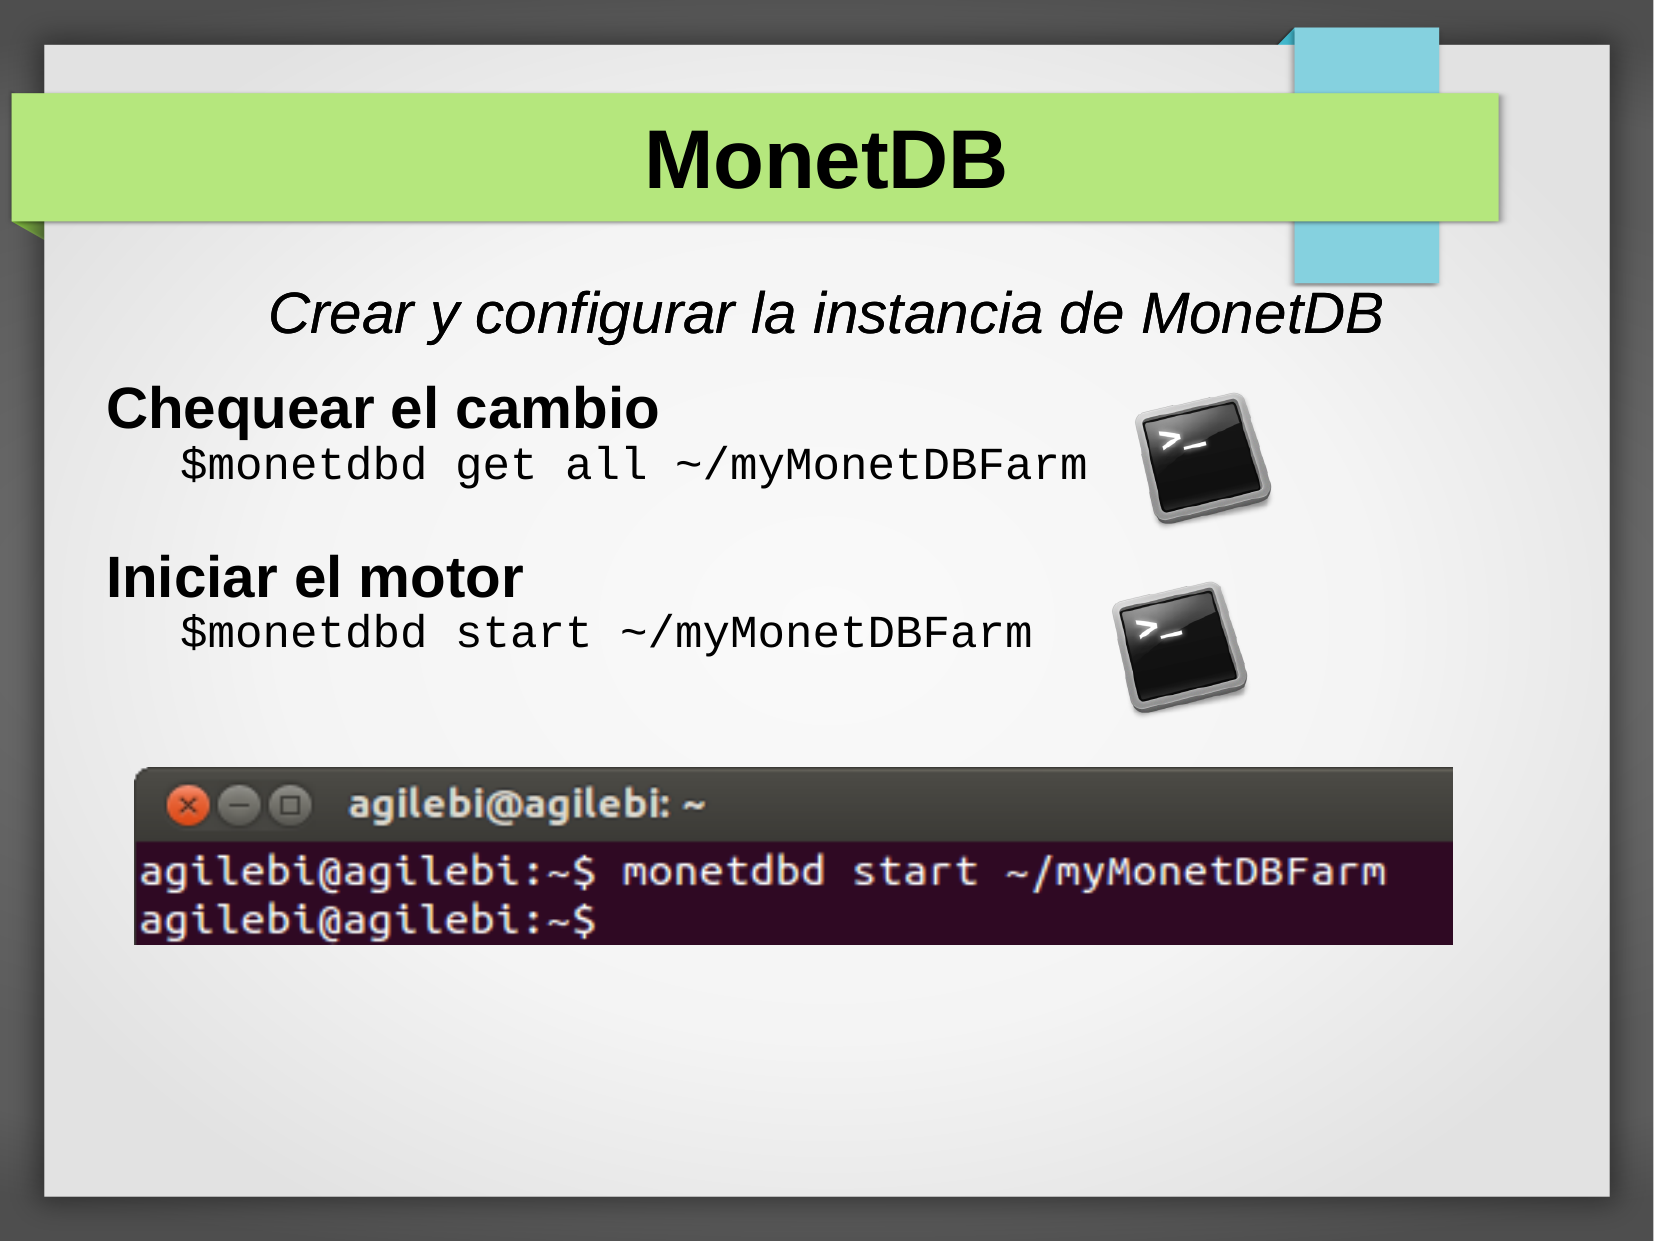

# MonetDB
Crear y configurar la instancia de MonetDB
Crear y configurar la instancia de MonetDB
Chequear el cambio
	$monetdbd get all ~/myMonetDBFarm
Iniciar el motor
	$monetdbd start ~/myMonetDBFarm